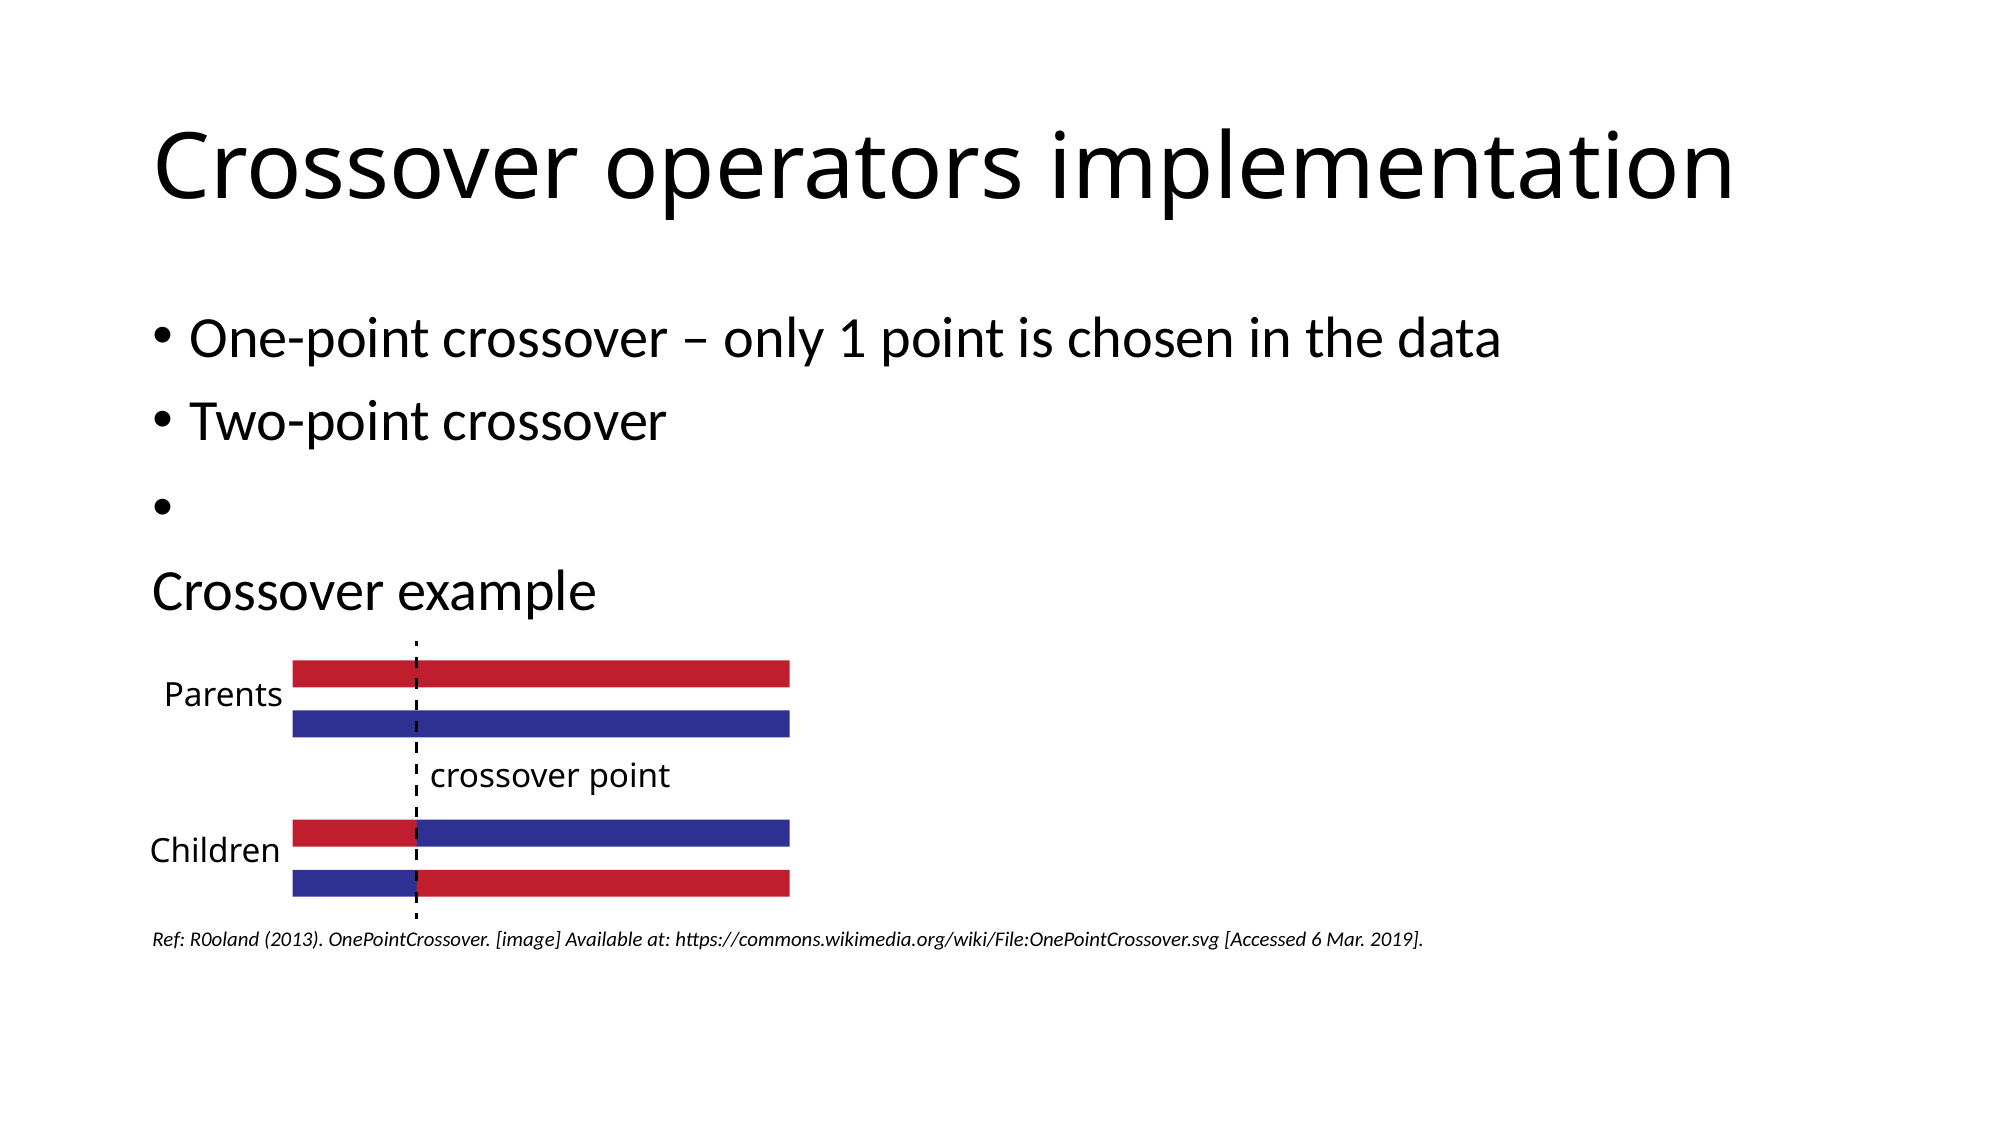

# Crossover operators implementation
One-point crossover – only 1 point is chosen in the data
Two-point crossover
Crossover example
Ref: R0oland (2013). OnePointCrossover. [image] Available at: https://commons.wikimedia.org/wiki/File:OnePointCrossover.svg [Accessed 6 Mar. 2019].